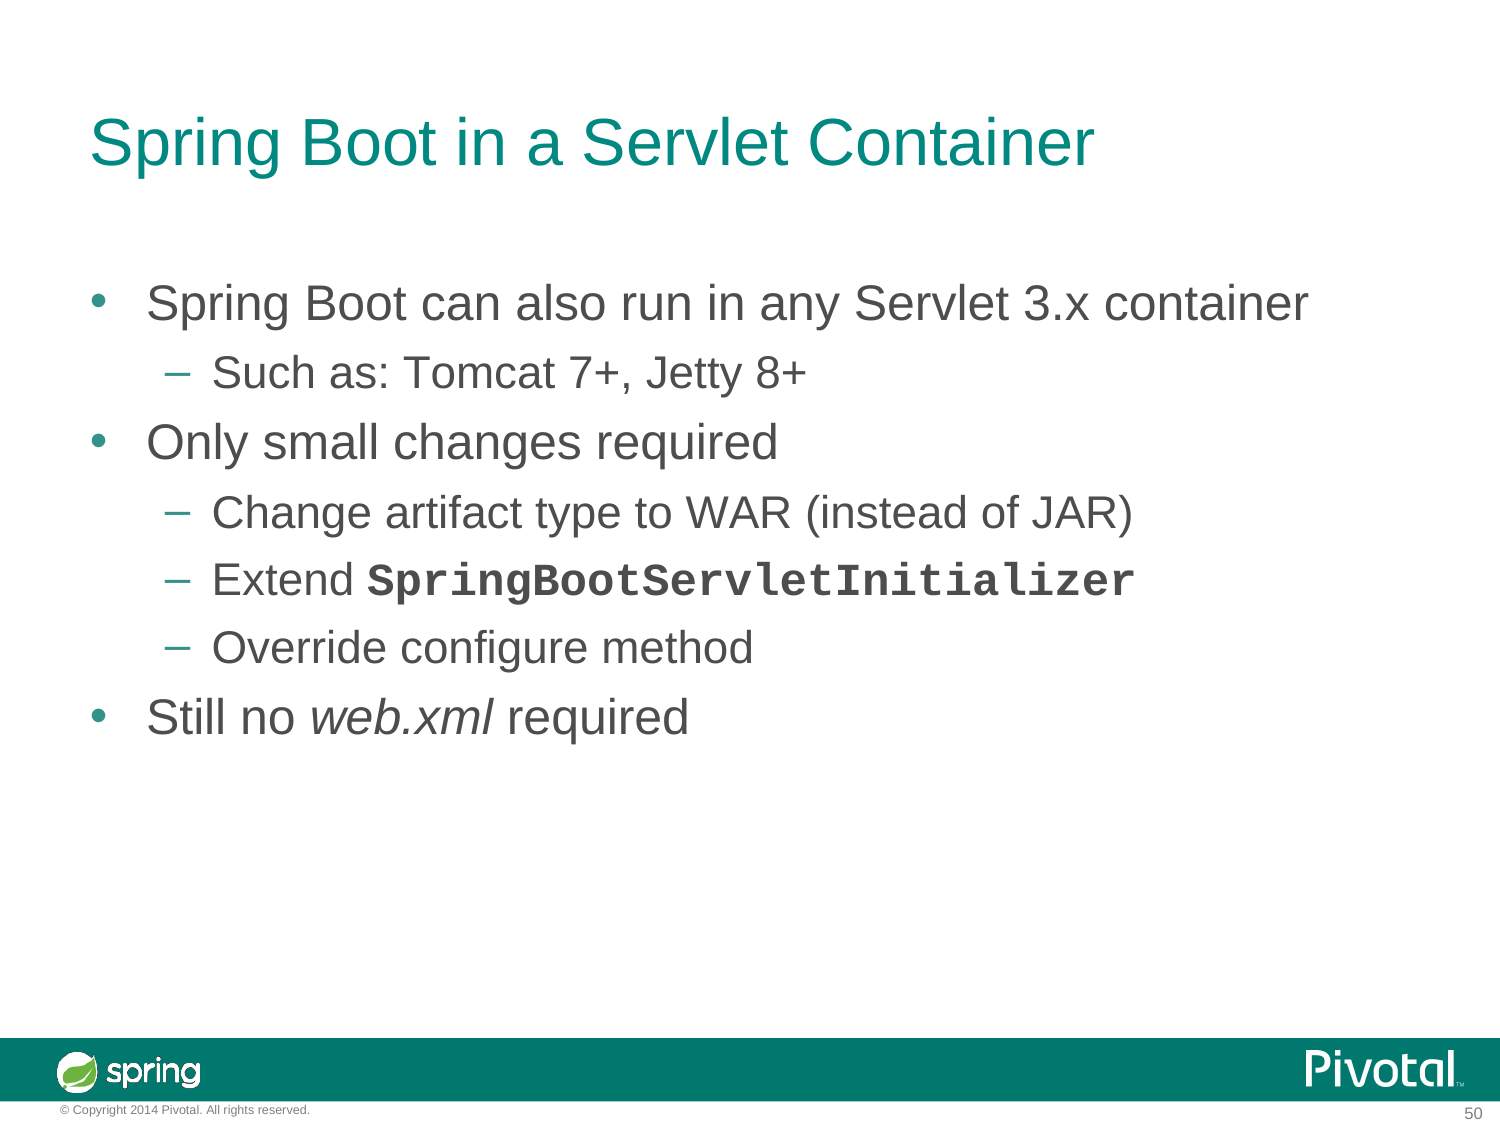

# Spring Boot in a Servlet Container
Spring Boot can also run in any Servlet 3.x container
Such as: Tomcat 7+, Jetty 8+
Only small changes required
Change artifact type to WAR (instead of JAR)
Extend SpringBootServletInitializer
Override configure method
Still no web.xml required